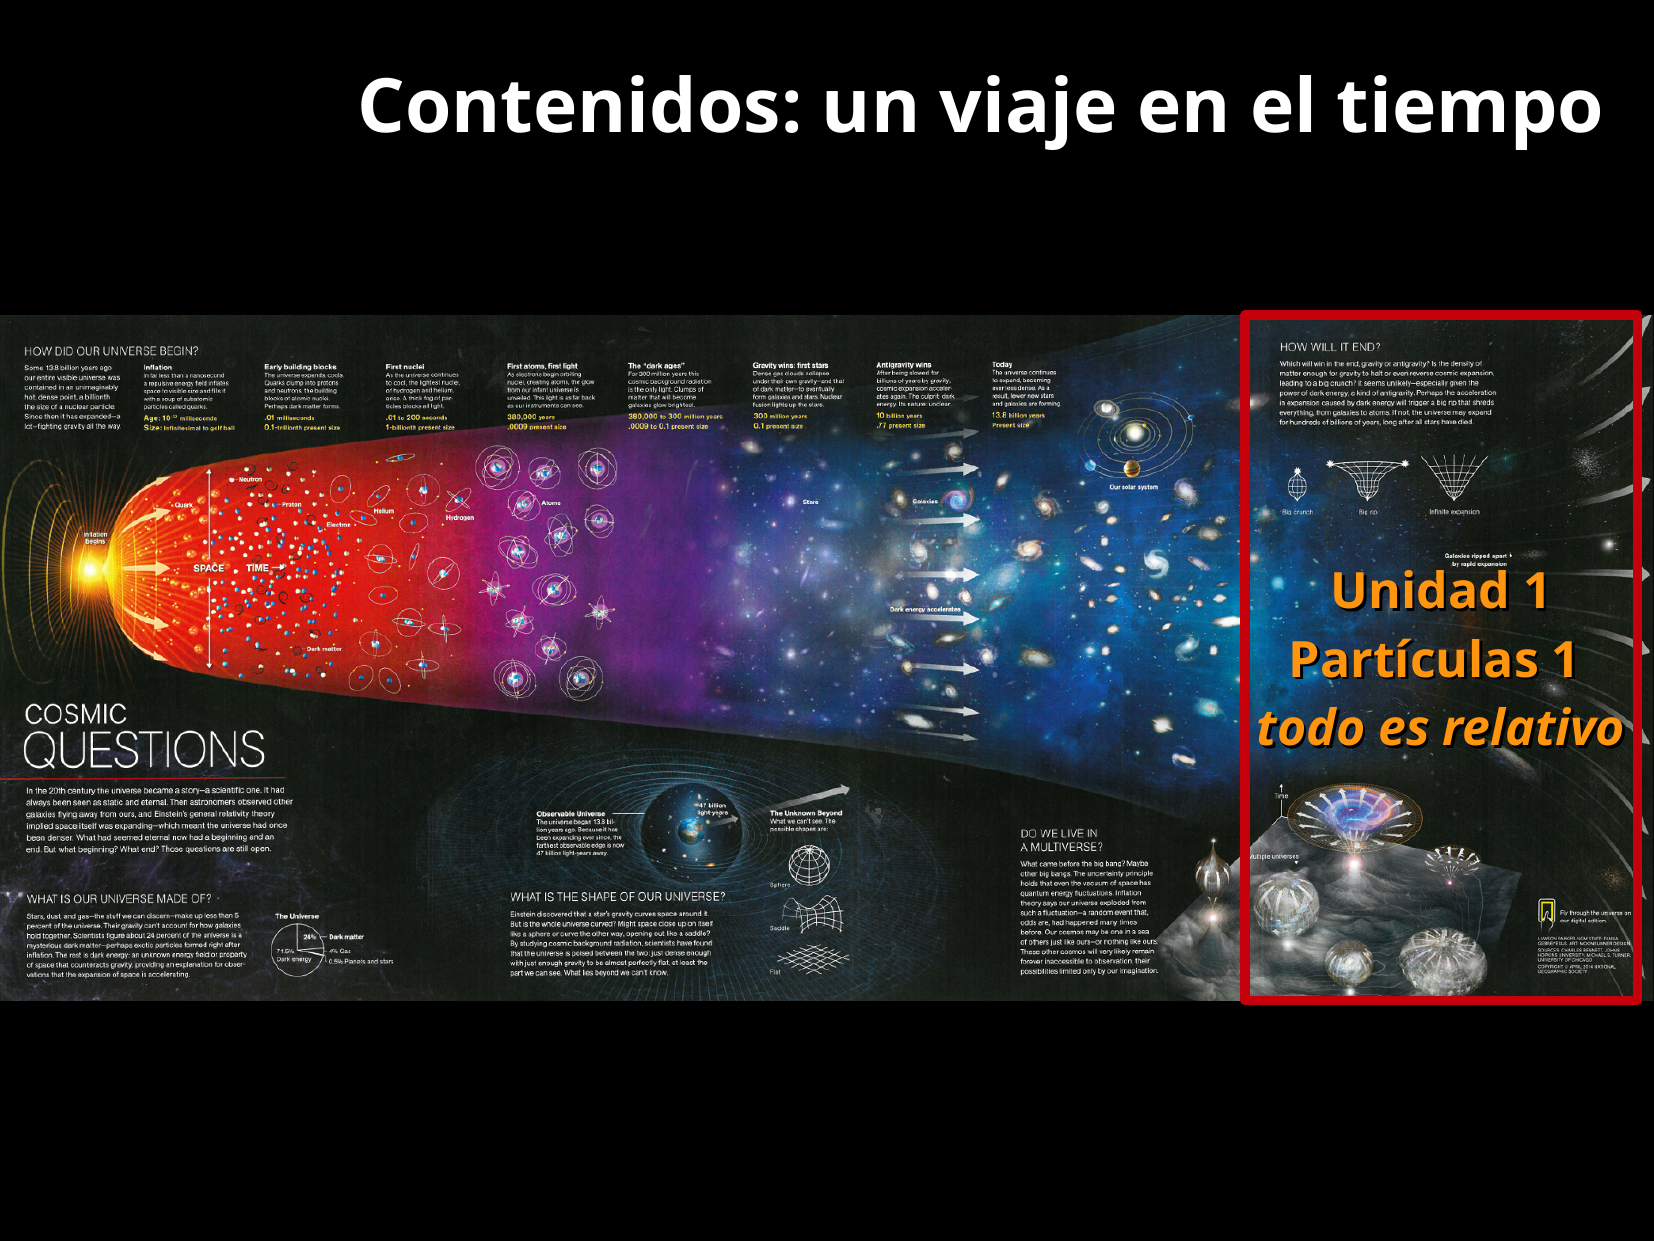

# Contenidos: un viaje en el tiempo
Unidad 1
Partículas 1
todo es relativo
Ago 25, 2016
H. Asorey - IPAC 2016 - 03/16
2